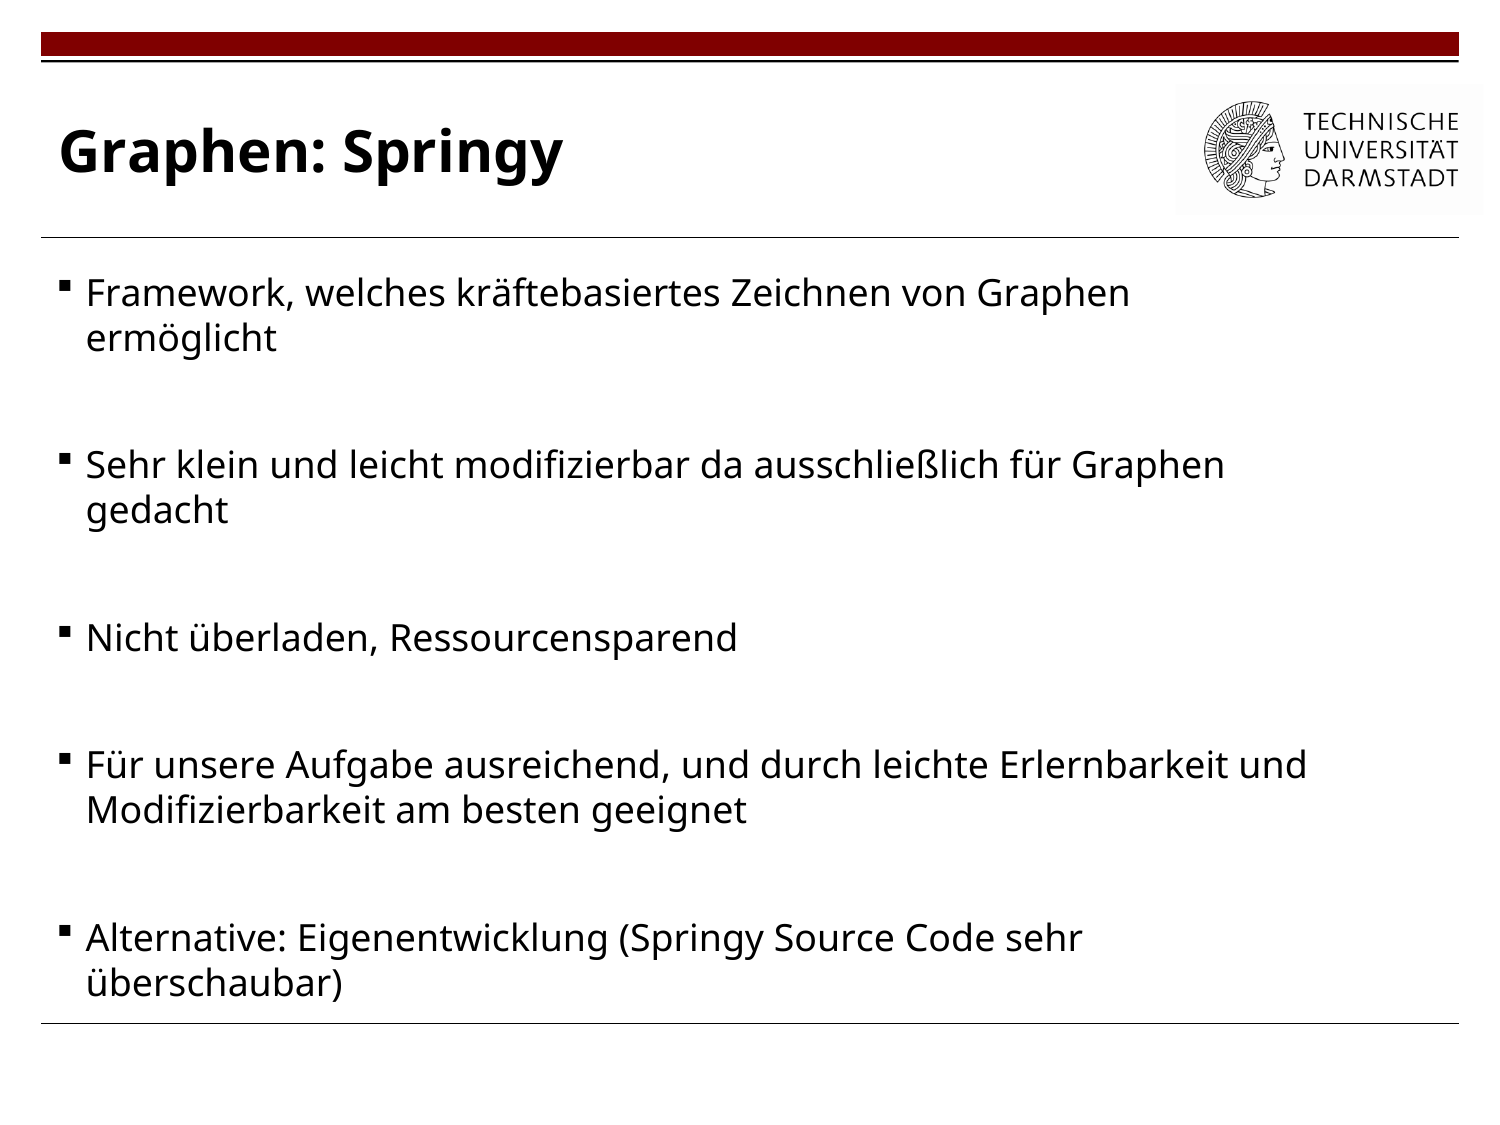

# Graphen: Springy
Framework, welches kräftebasiertes Zeichnen von Graphen ermöglicht
Sehr klein und leicht modifizierbar da ausschließlich für Graphen gedacht
Nicht überladen, Ressourcensparend
Für unsere Aufgabe ausreichend, und durch leichte Erlernbarkeit und Modifizierbarkeit am besten geeignet
Alternative: Eigenentwicklung (Springy Source Code sehr überschaubar)